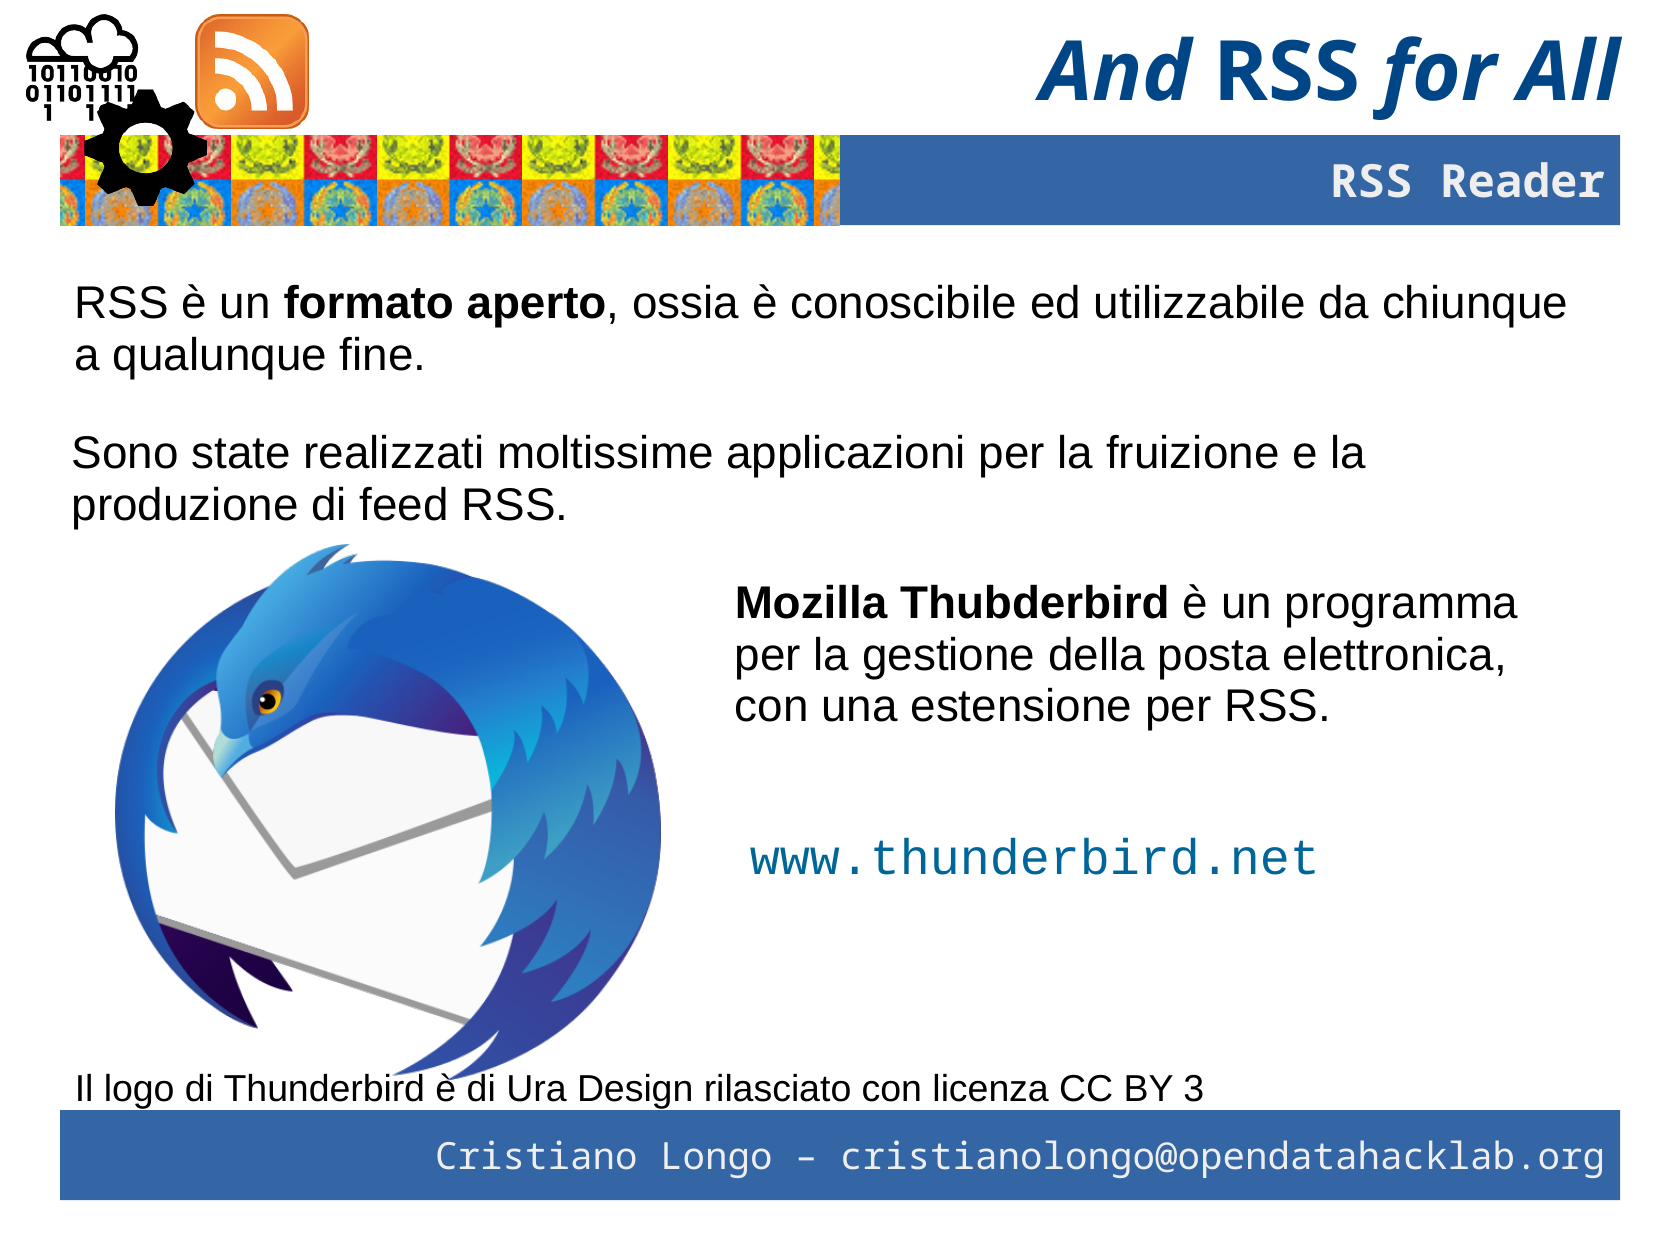

And RSS for All
RSS Reader
RSS è un formato aperto, ossia è conoscibile ed utilizzabile da chiunque a qualunque fine.
Sono state realizzati moltissime applicazioni per la fruizione e la
produzione di feed RSS.
Mozilla Thubderbird è un programma per la gestione della posta elettronica, con una estensione per RSS.
www.thunderbird.net
Il logo di Thunderbird è di Ura Design rilasciato con licenza CC BY 3
Cristiano Longo – cristianolongo@opendatahacklab.org